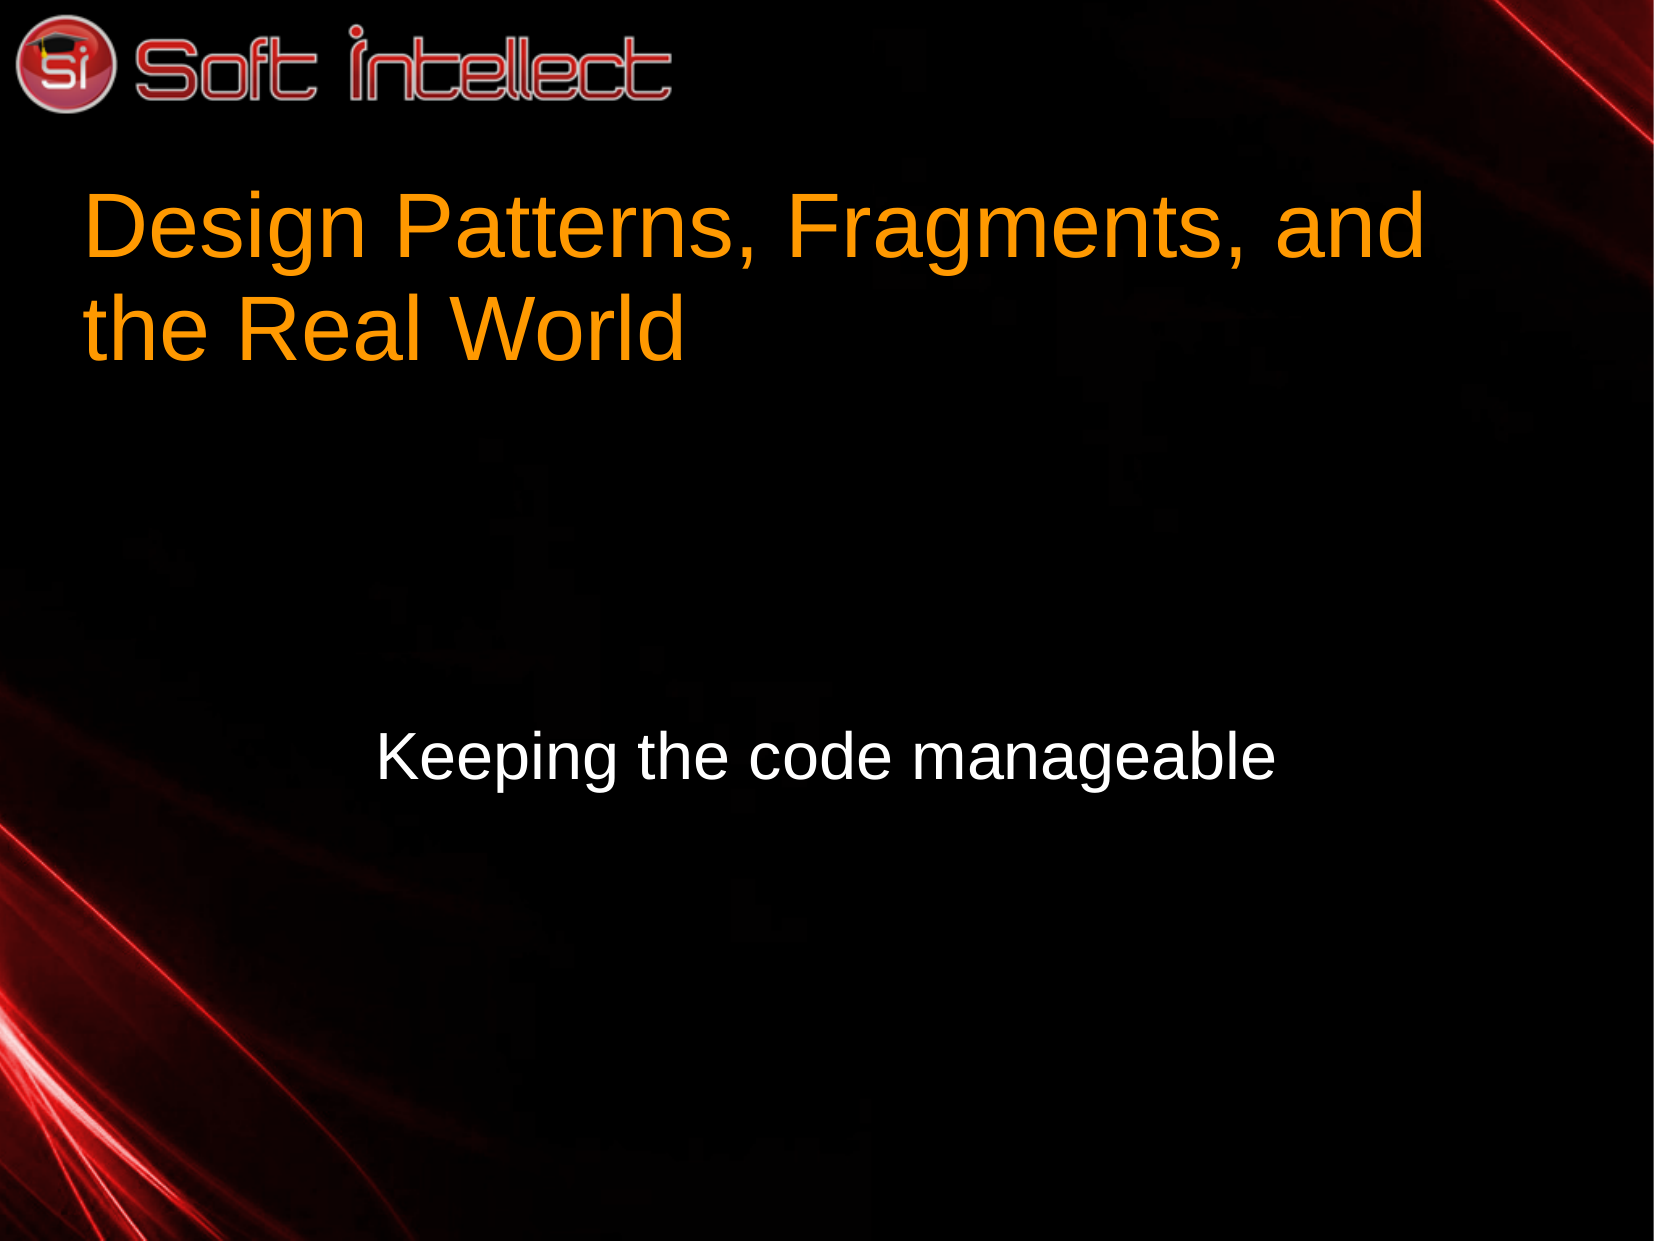

# Design Patterns, Fragments, and the Real World
Keeping the code manageable